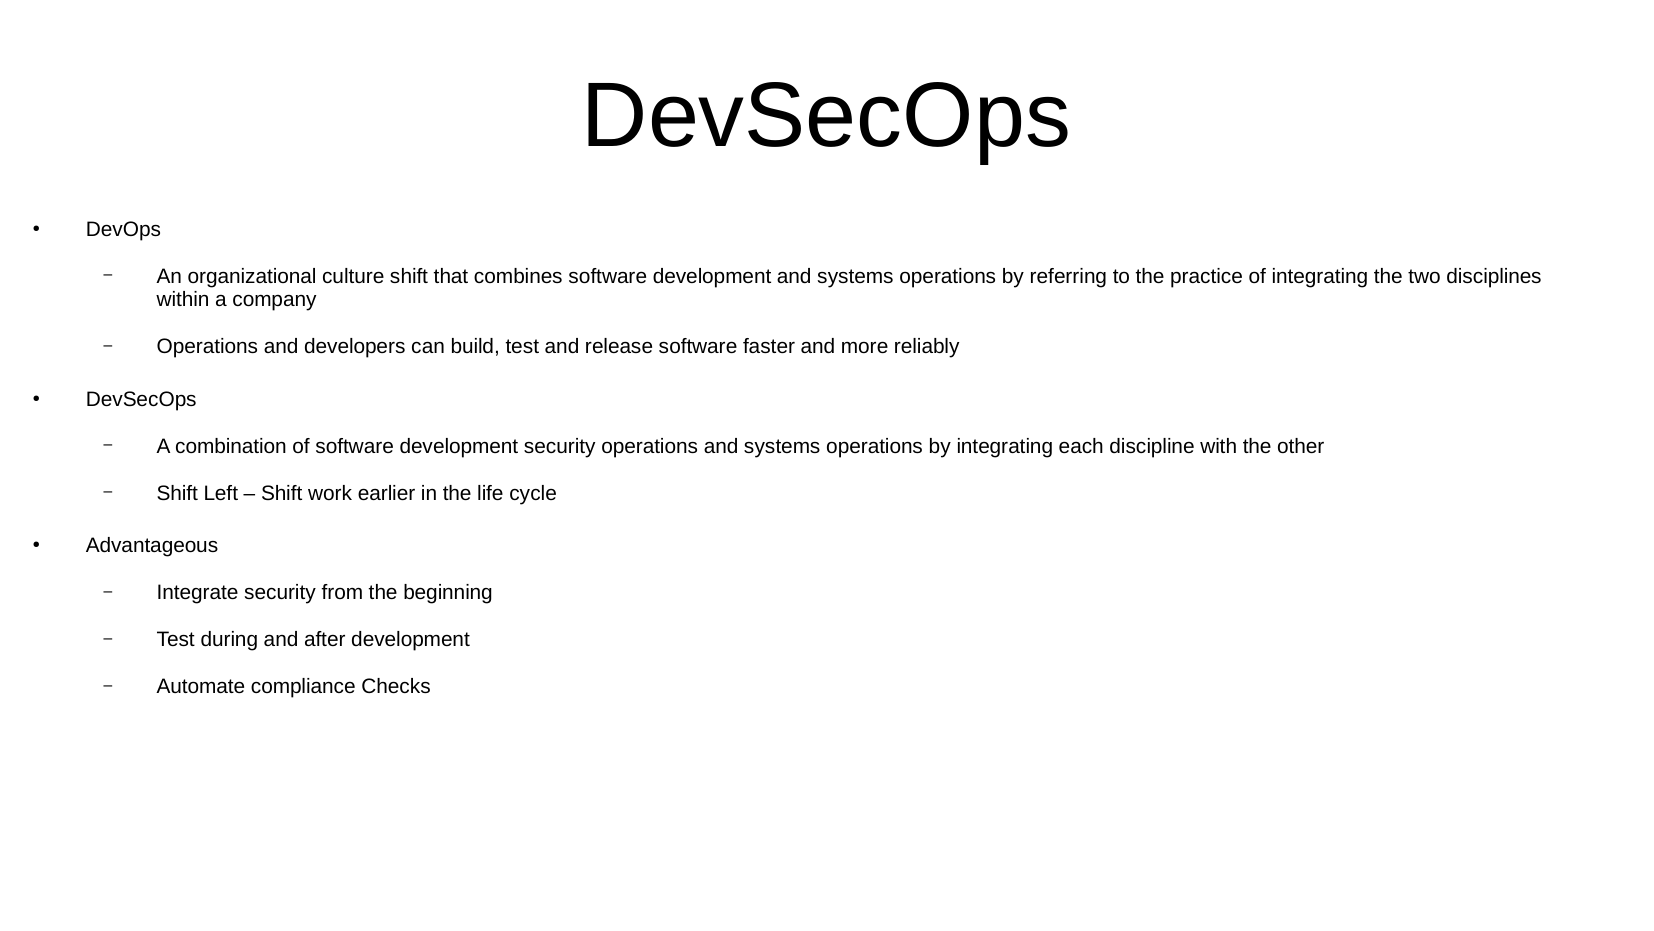

# DevSecOps
DevOps
An organizational culture shift that combines software development and systems operations by referring to the practice of integrating the two disciplines within a company
Operations and developers can build, test and release software faster and more reliably
DevSecOps
A combination of software development security operations and systems operations by integrating each discipline with the other
Shift Left – Shift work earlier in the life cycle
Advantageous
Integrate security from the beginning
Test during and after development
Automate compliance Checks